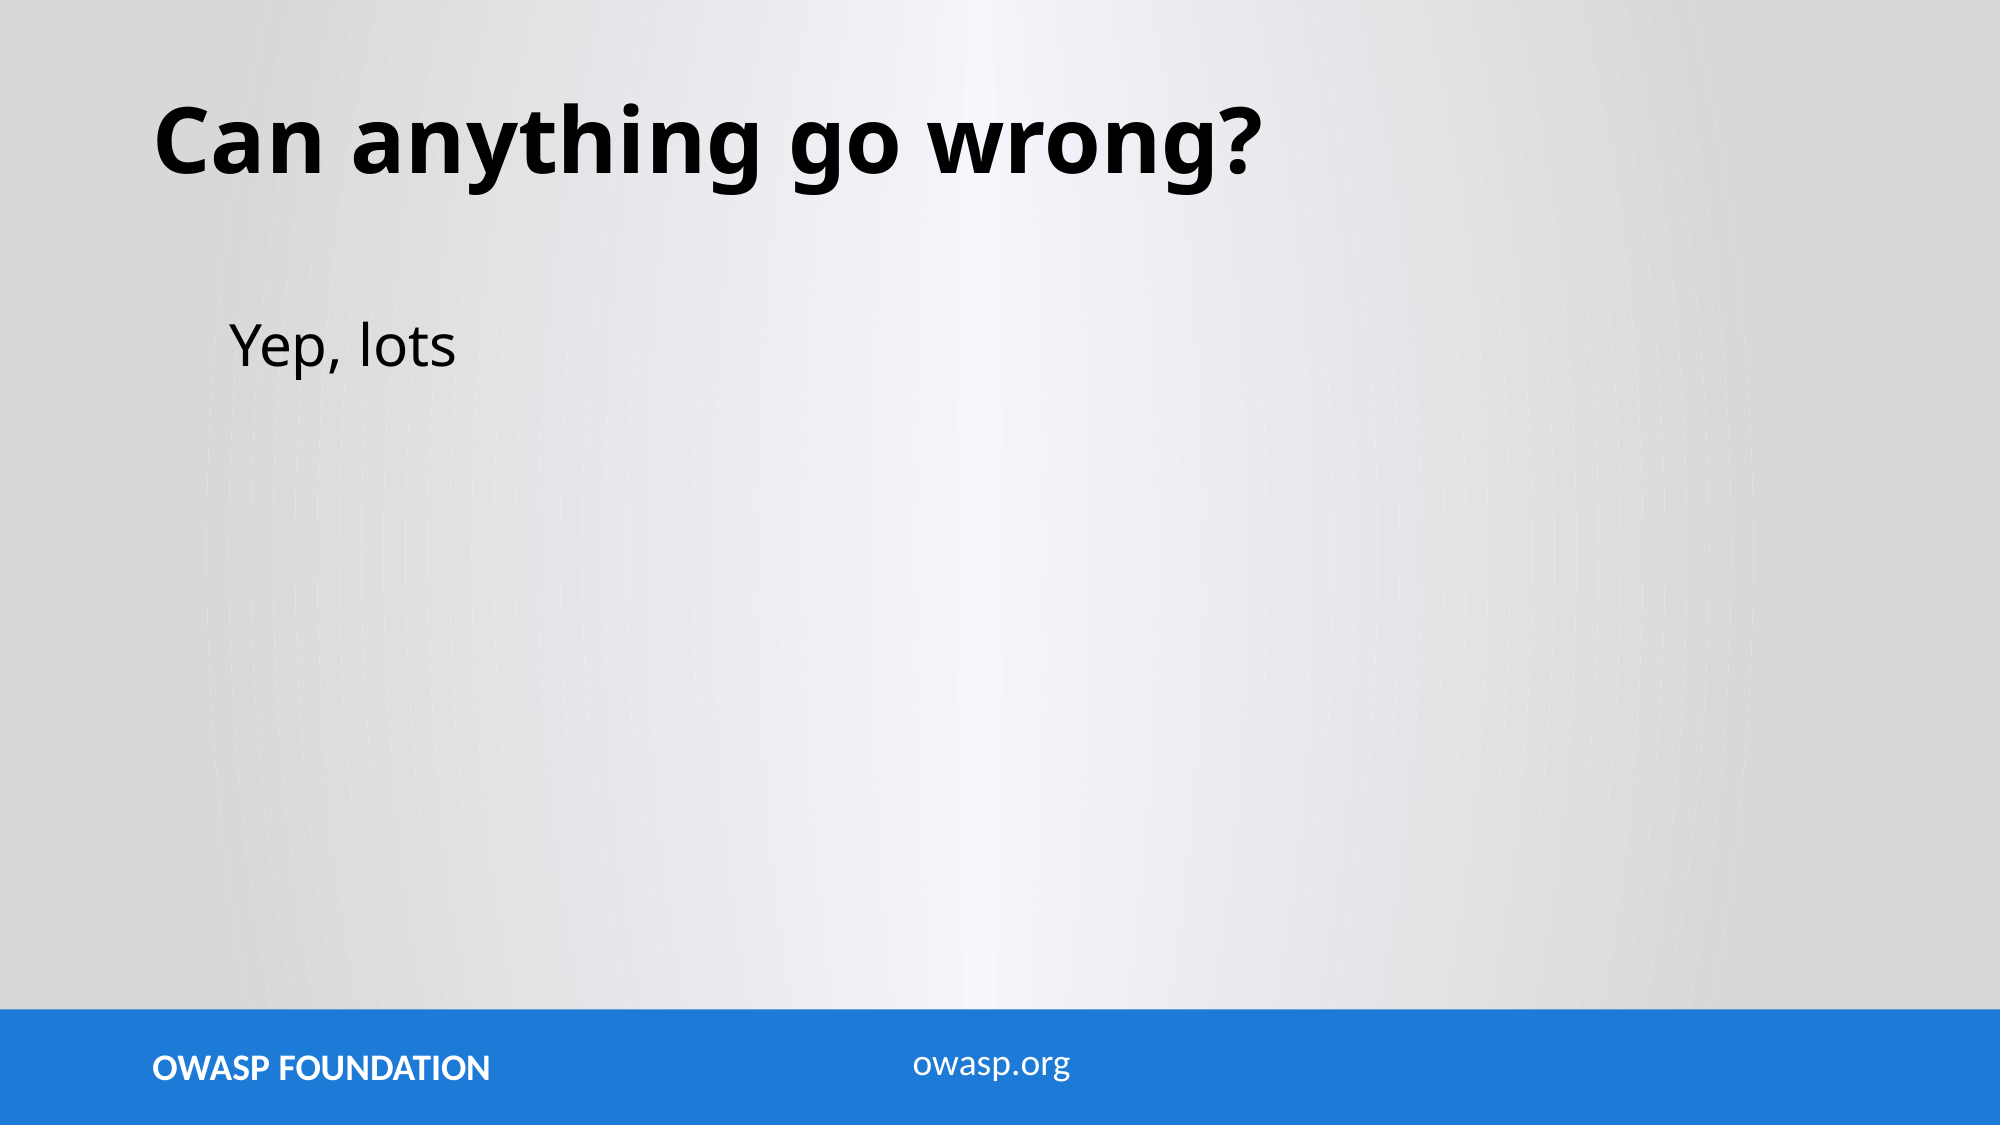

# Can anything go wrong?
Yep, lots